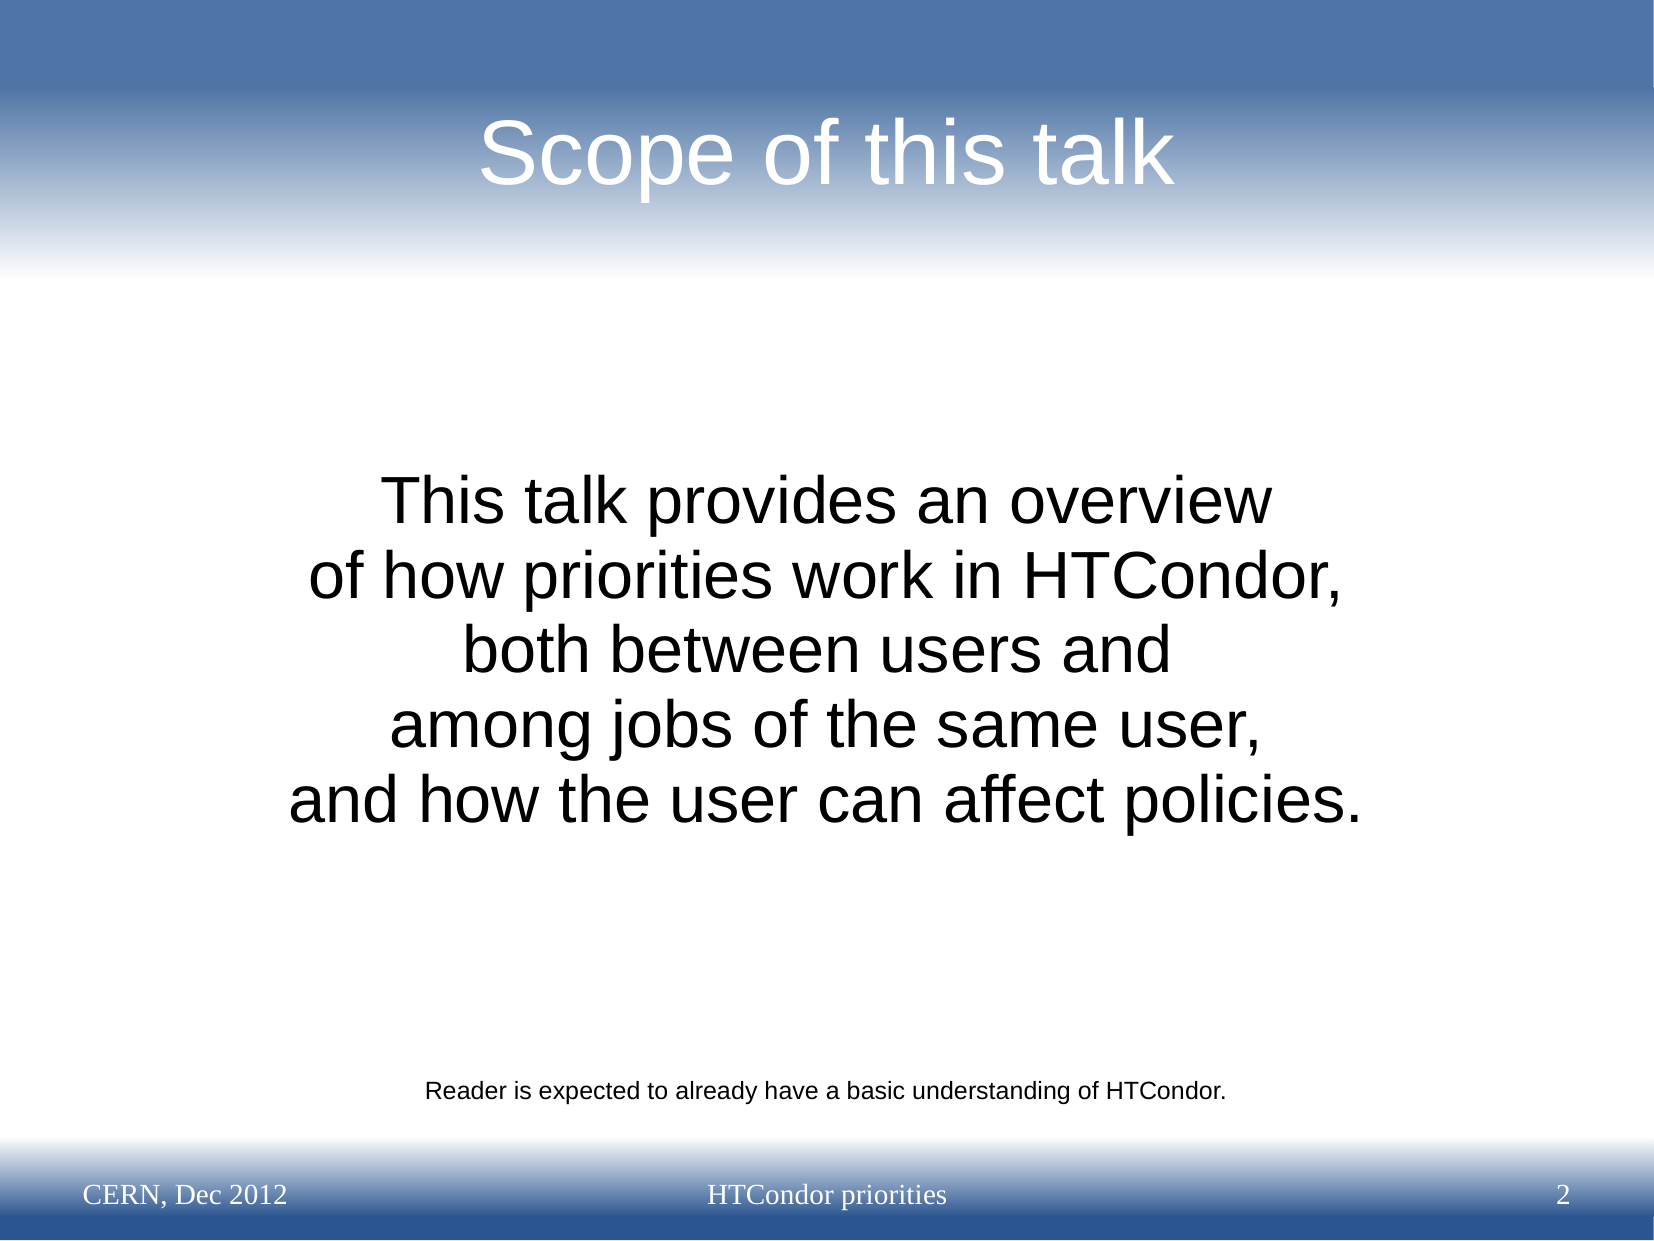

# Scope of this talk
This talk provides an overview
of how priorities work in HTCondor,
both between users and
among jobs of the same user,
and how the user can affect policies.
Reader is expected to already have a basic understanding of HTCondor.
CERN, Dec 2012
HTCondor priorities
2